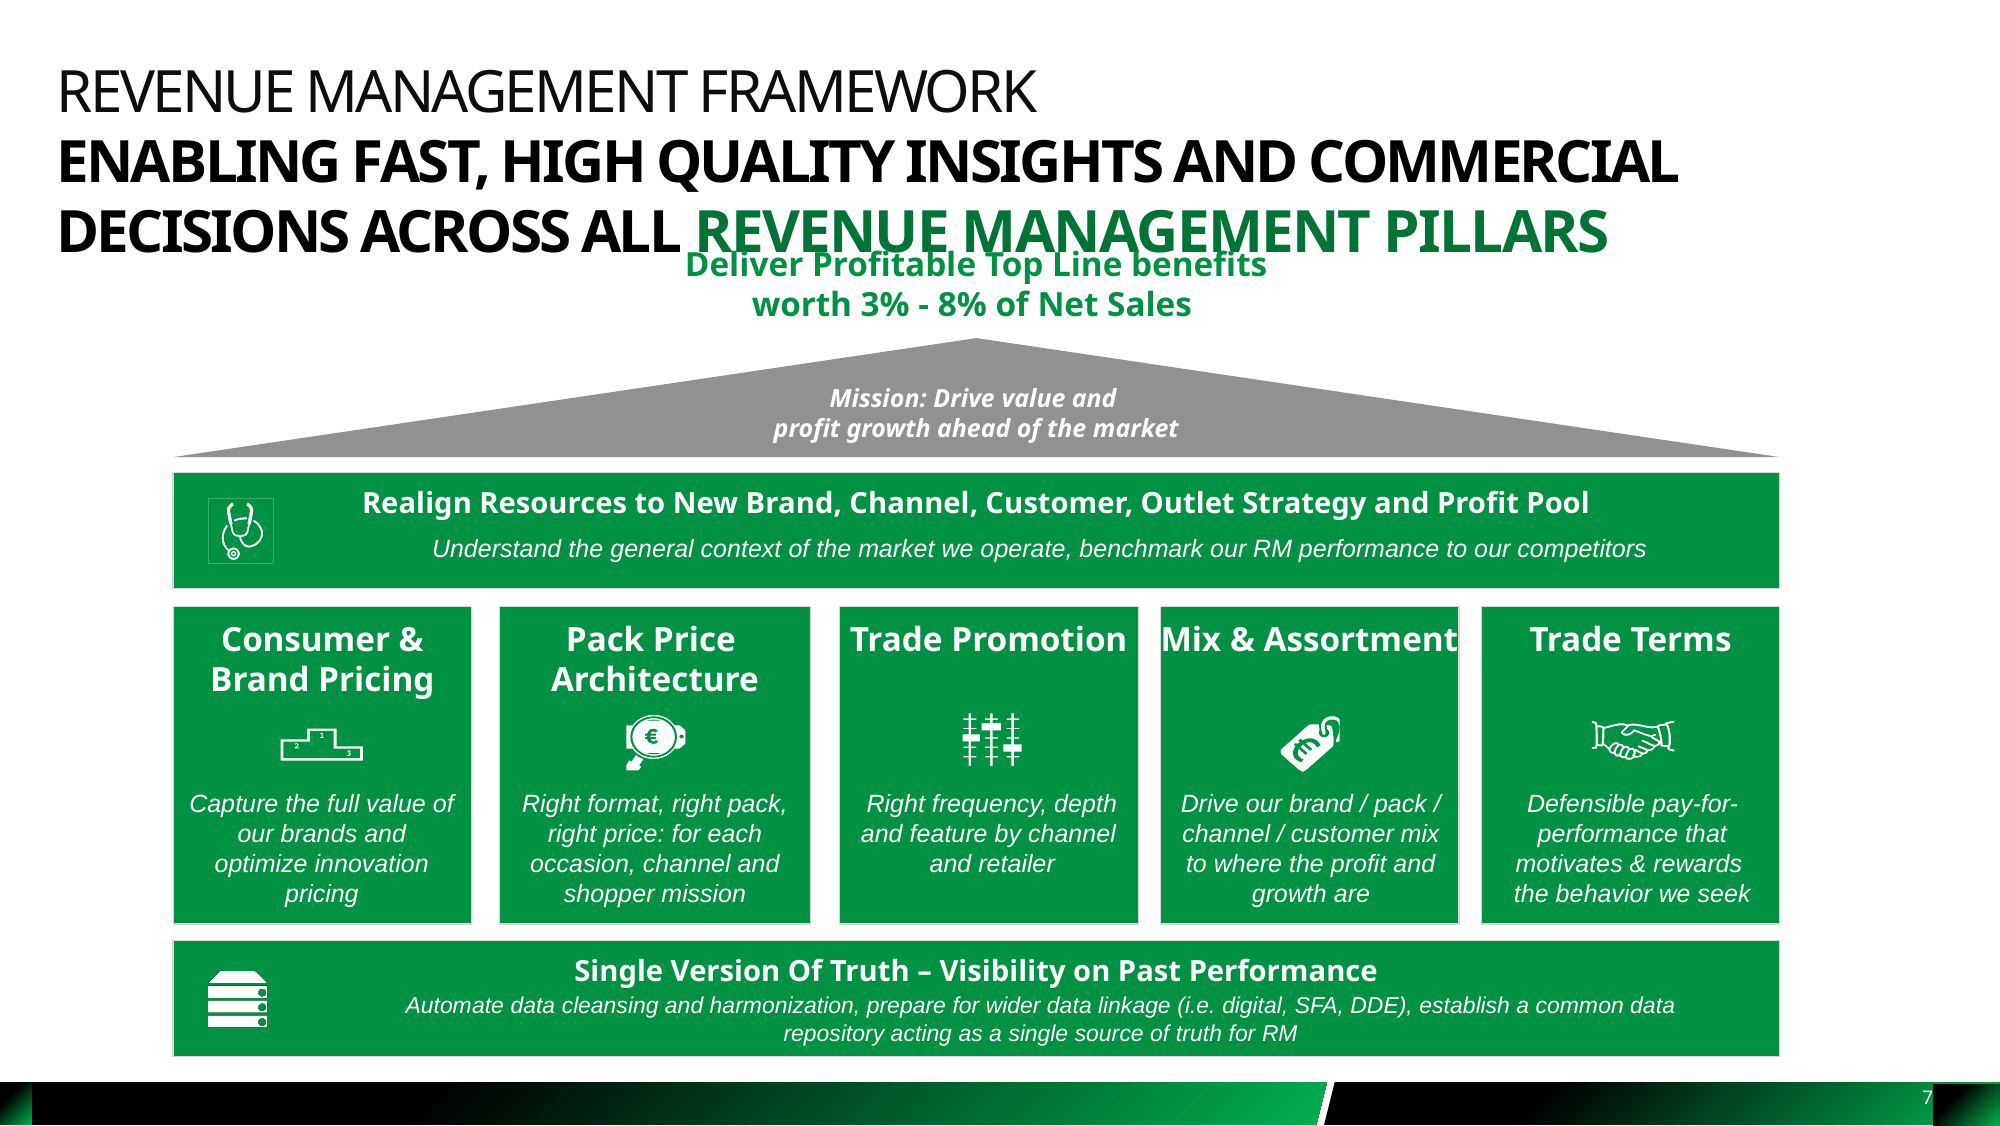

# REVENUE MANAGEMENT FRAMEWORK ENABLING FAST, HIGH QUALITY INSIGHTS AND COMMERCIAL DECISIONS ACROSS ALL REVENUE MANAGEMENT PILLARS
Deliver Profitable Top Line benefits worth 3% - 8% of Net Sales
Mission: Drive value and
profit growth ahead of the market
Realign Resources to New Brand, Channel, Customer, Outlet Strategy and Profit Pool
Understand the general context of the market we operate, benchmark our RM performance to our competitors
Consumer & Brand Pricing
Pack Price
Architecture
Trade Promotion
Mix & Assortment
Trade Terms
Capture the full value of our brands and optimize innovation pricing
Right format, right pack, right price: for each occasion, channel and shopper mission
Right frequency, depth and feature by channel
and retailer
Drive our brand / pack / channel / customer mix to where the profit and growth are
Defensible pay-for- performance that motivates & rewards
the behavior we seek
Single Version Of Truth – Visibility on Past Performance
Automate data cleansing and harmonization, prepare for wider data linkage (i.e. digital, SFA, DDE), establish a common data repository acting as a single source of truth for RM